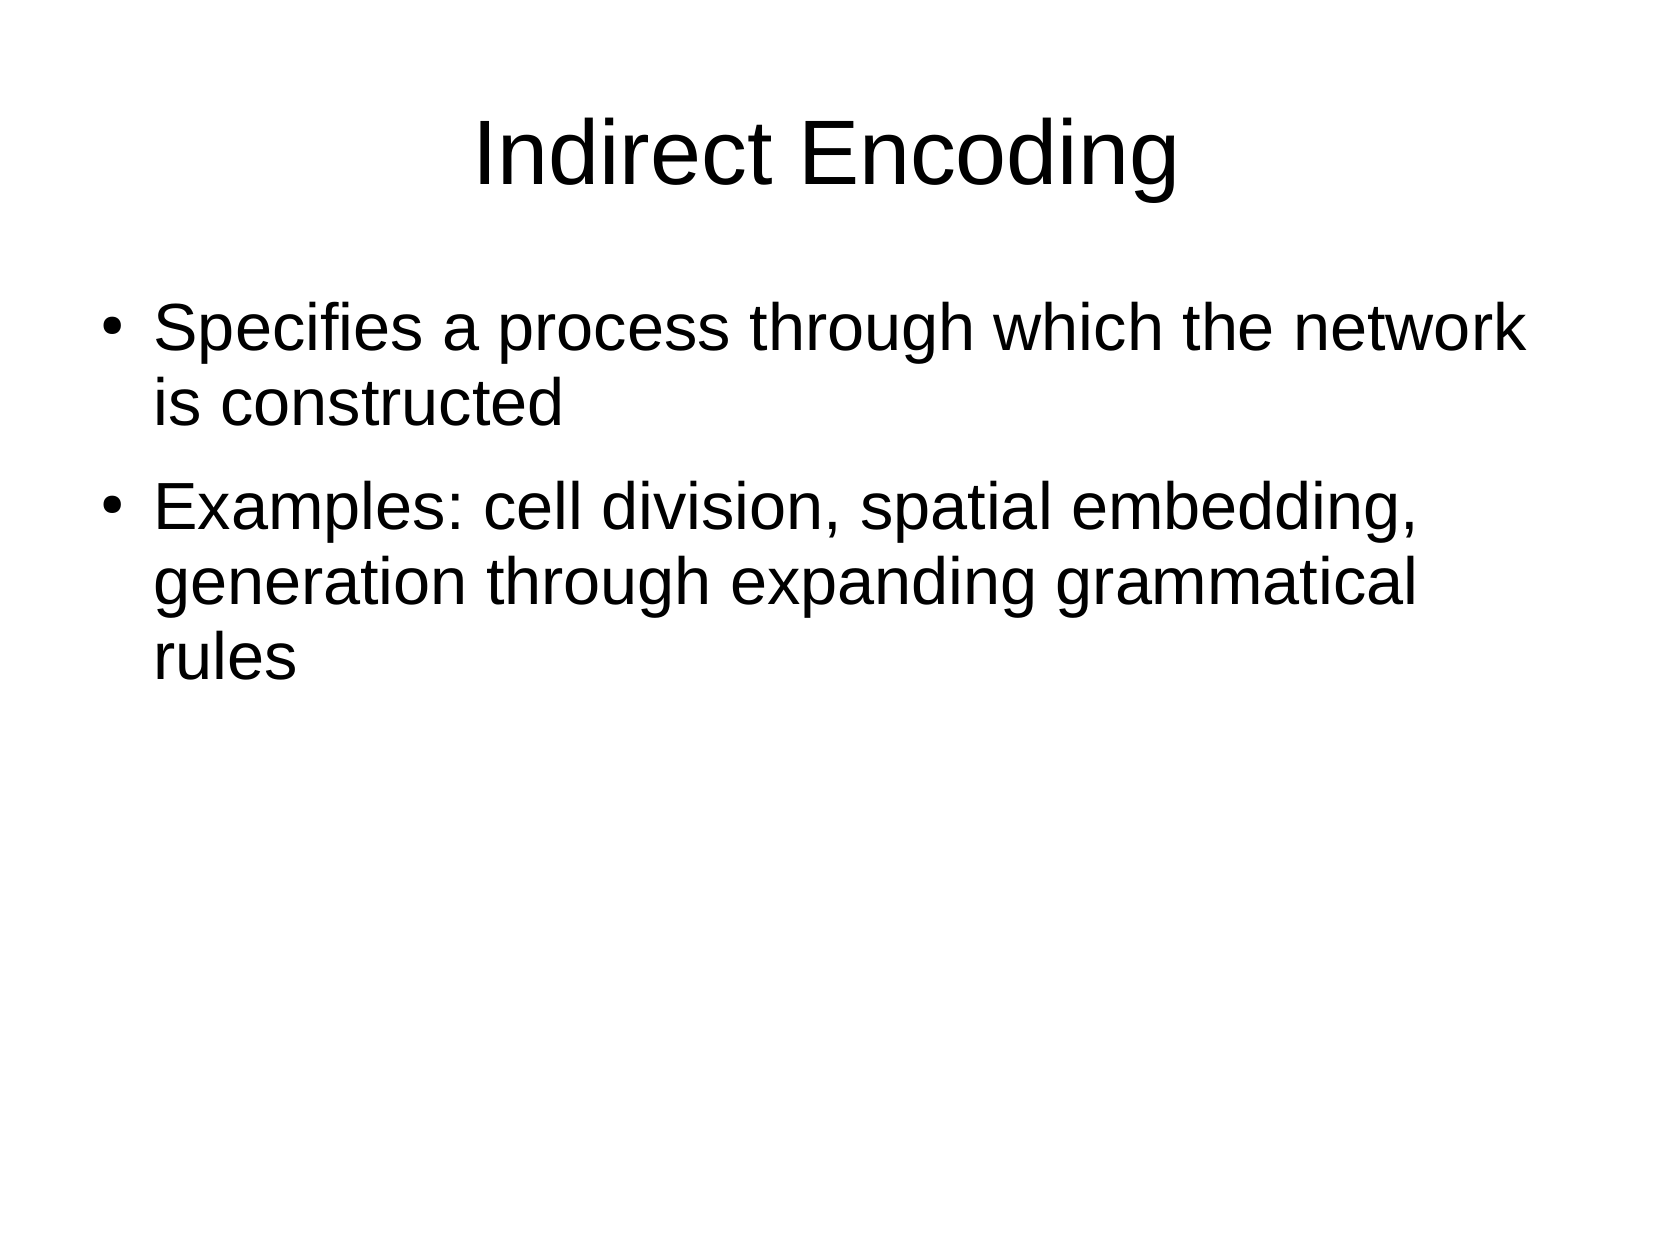

# Indirect Encoding
Specifies a process through which the network is constructed
Examples: cell division, spatial embedding, generation through expanding grammatical rules